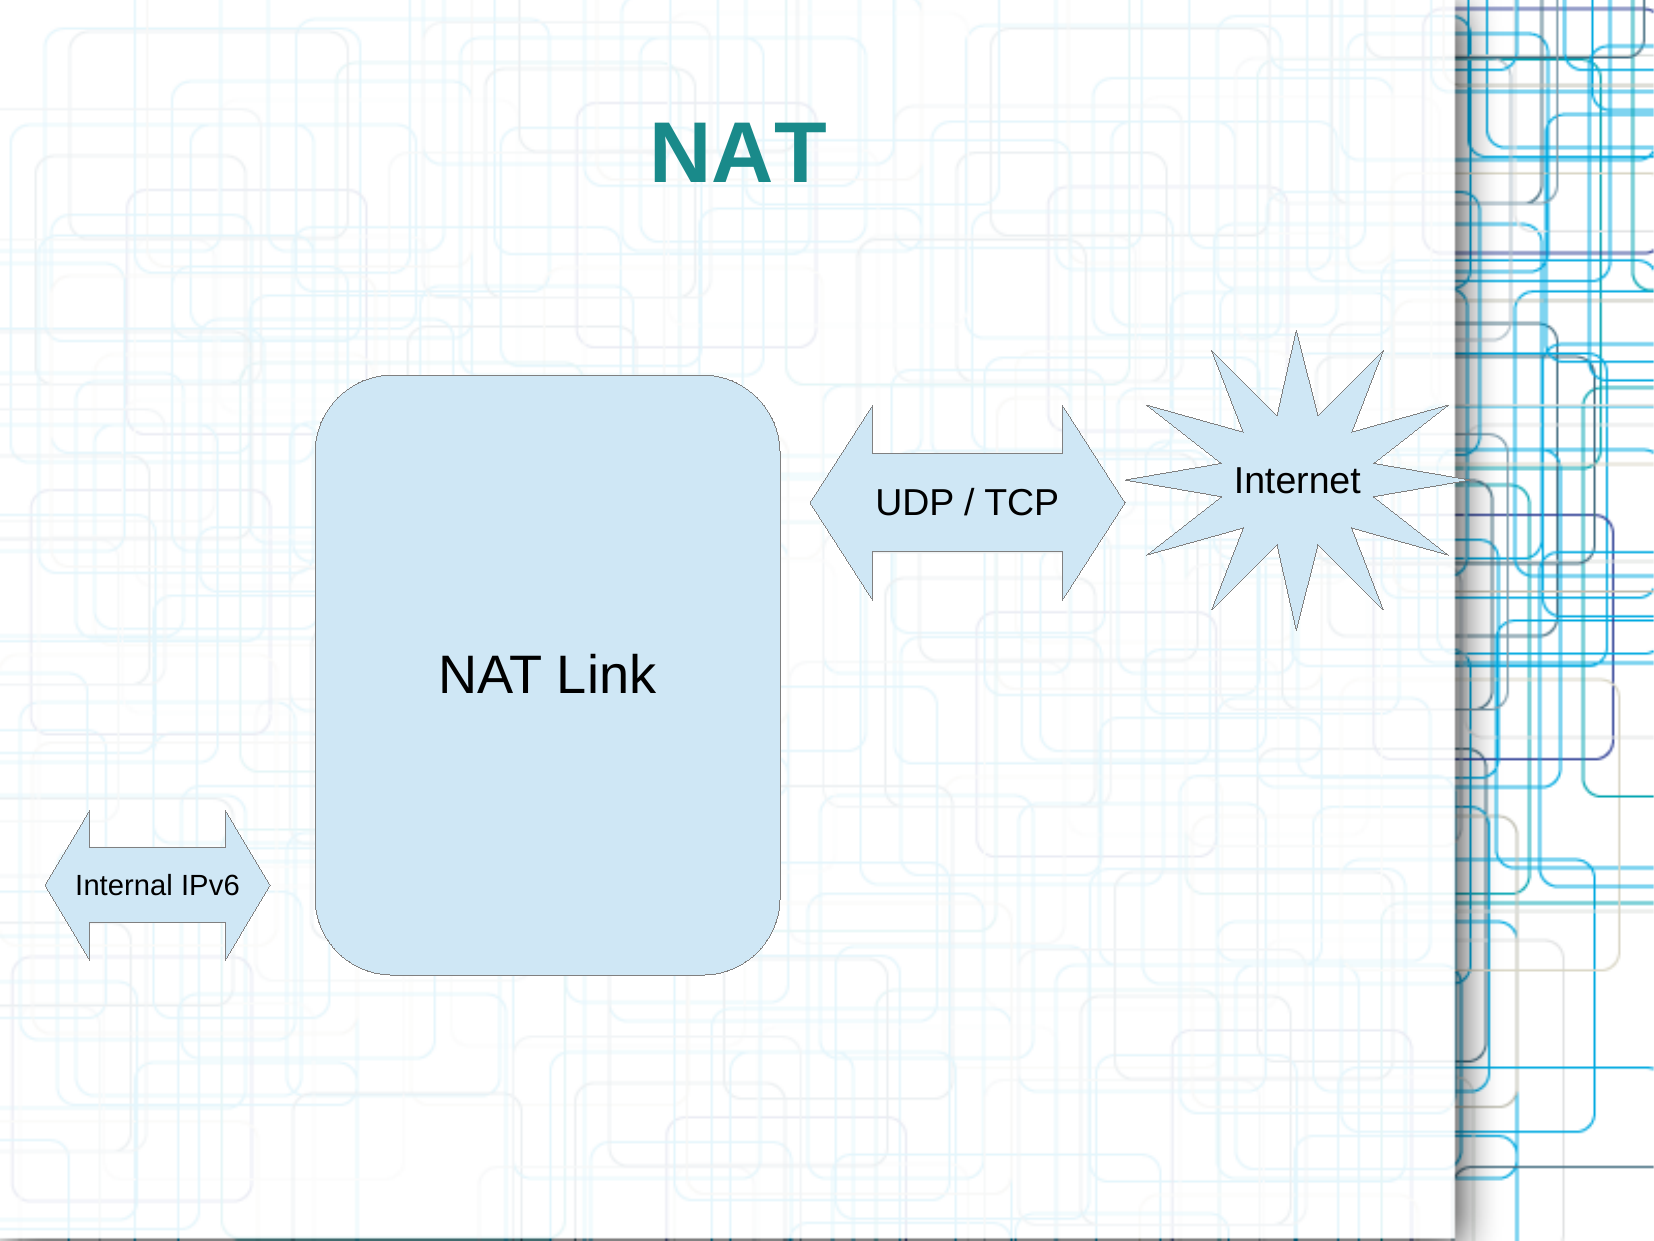

# NAT
Internet
NAT Link
UDP / TCP
Internal IPv6